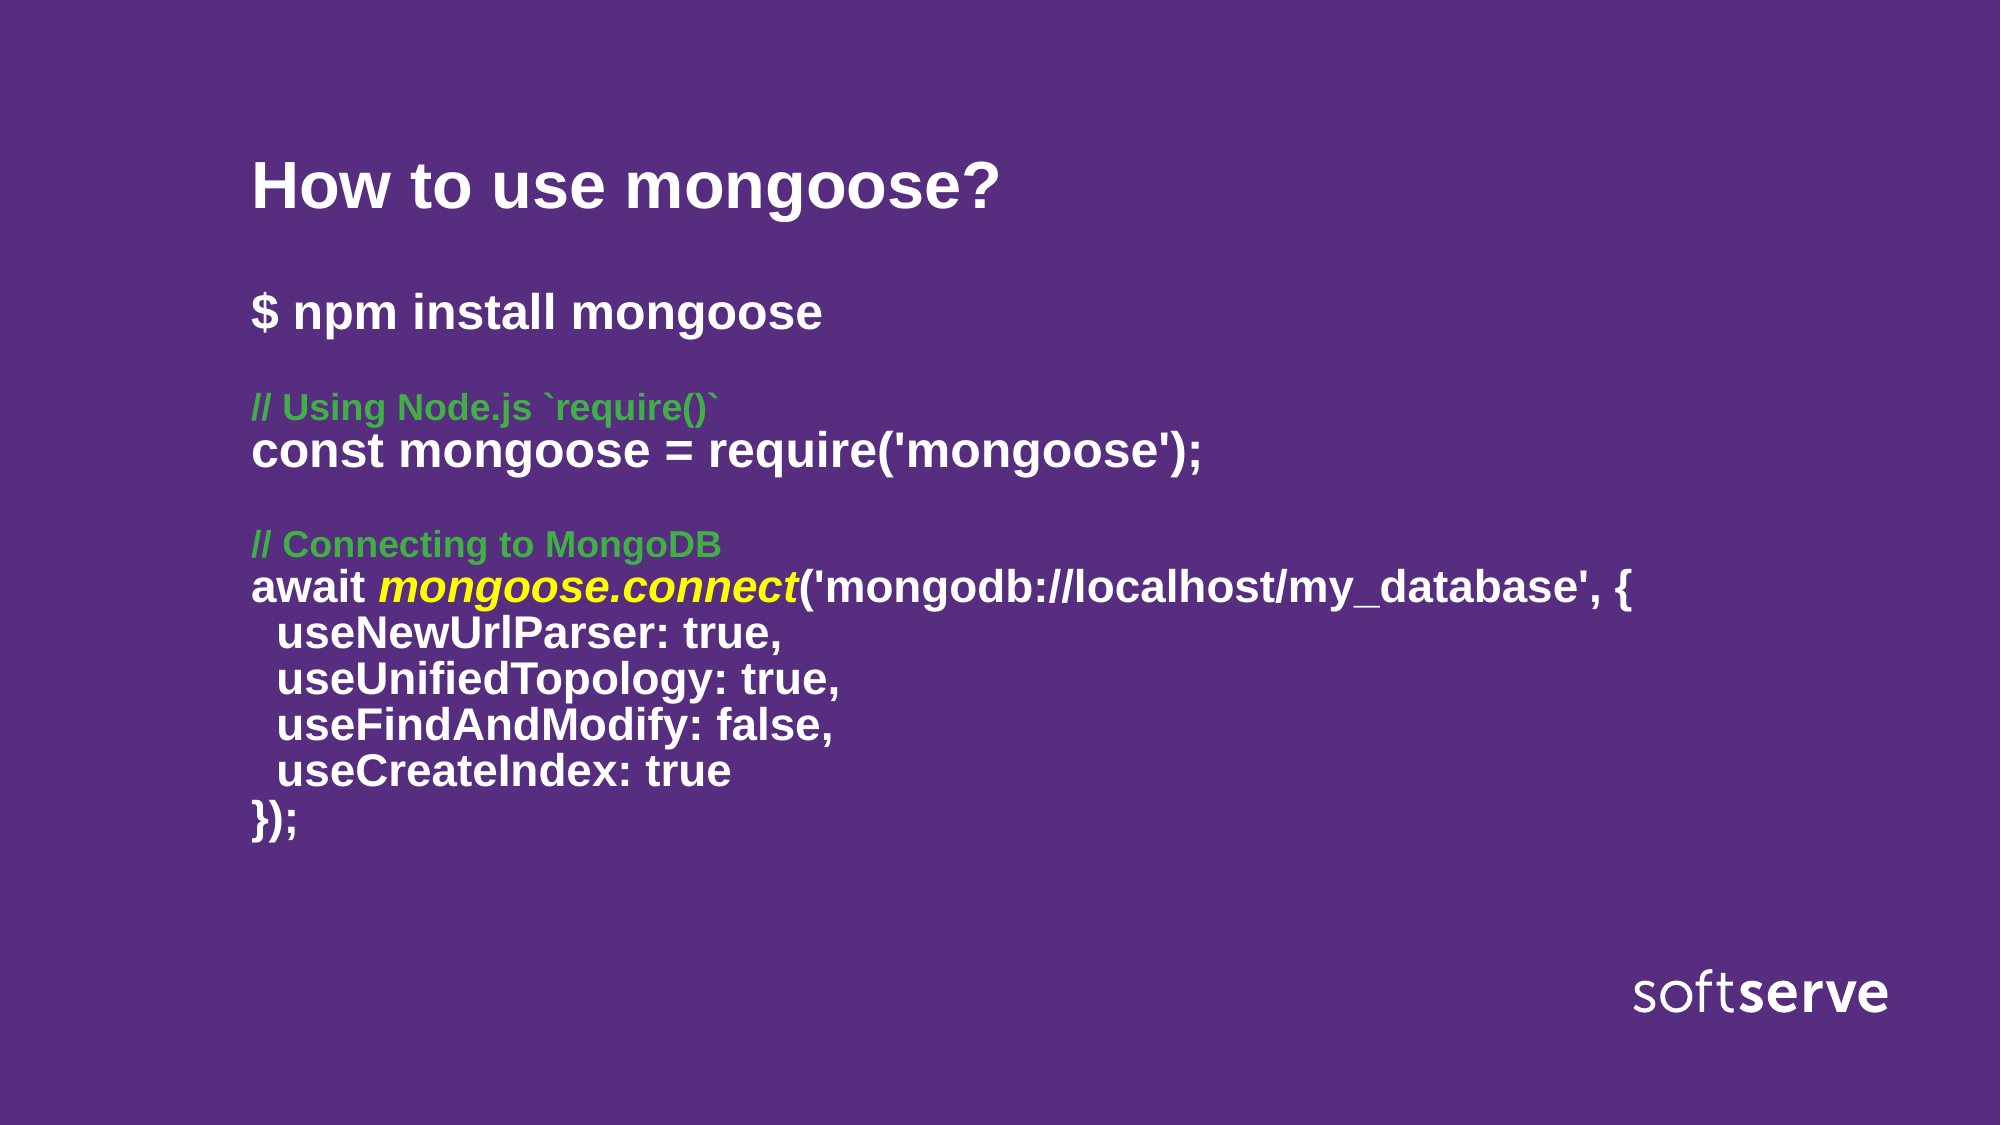

How to use mongoose?
$ npm install mongoose
// Using Node.js `require()`
const mongoose = require('mongoose');
// Connecting to MongoDB
await mongoose.connect('mongodb://localhost/my_database', {
 useNewUrlParser: true,
 useUnifiedTopology: true,
 useFindAndModify: false,
 useCreateIndex: true
});